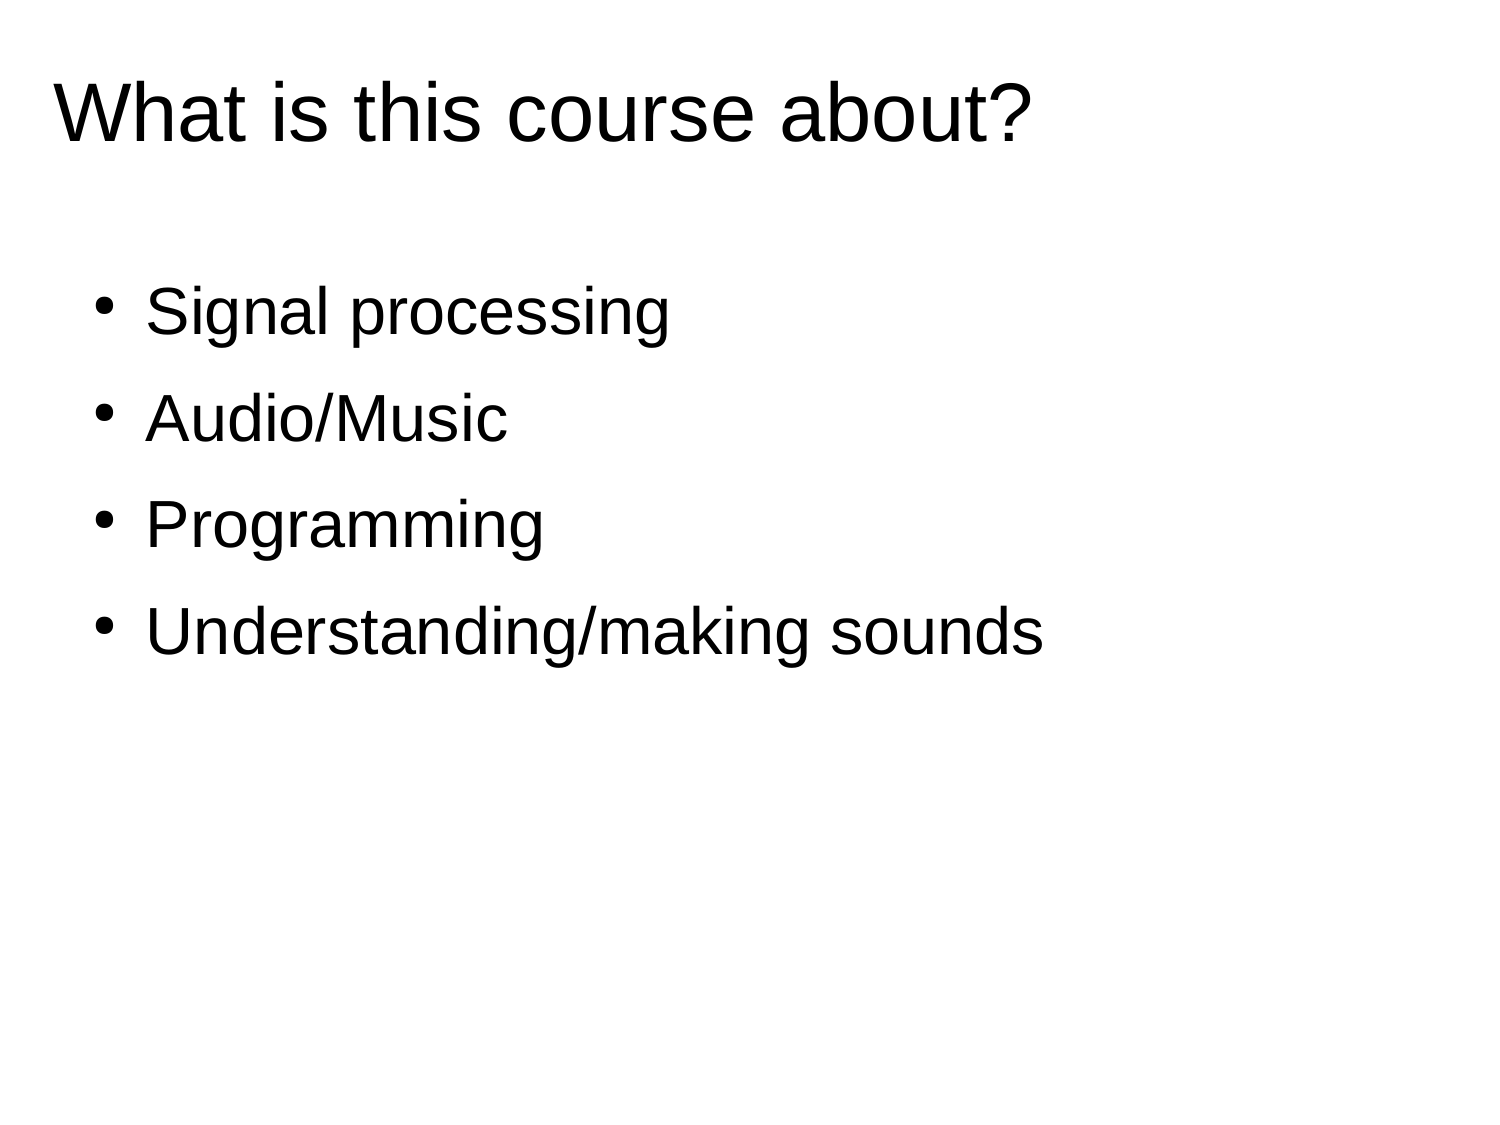

# What is this course about?
Signal processing
Audio/Music
Programming
Understanding/making sounds